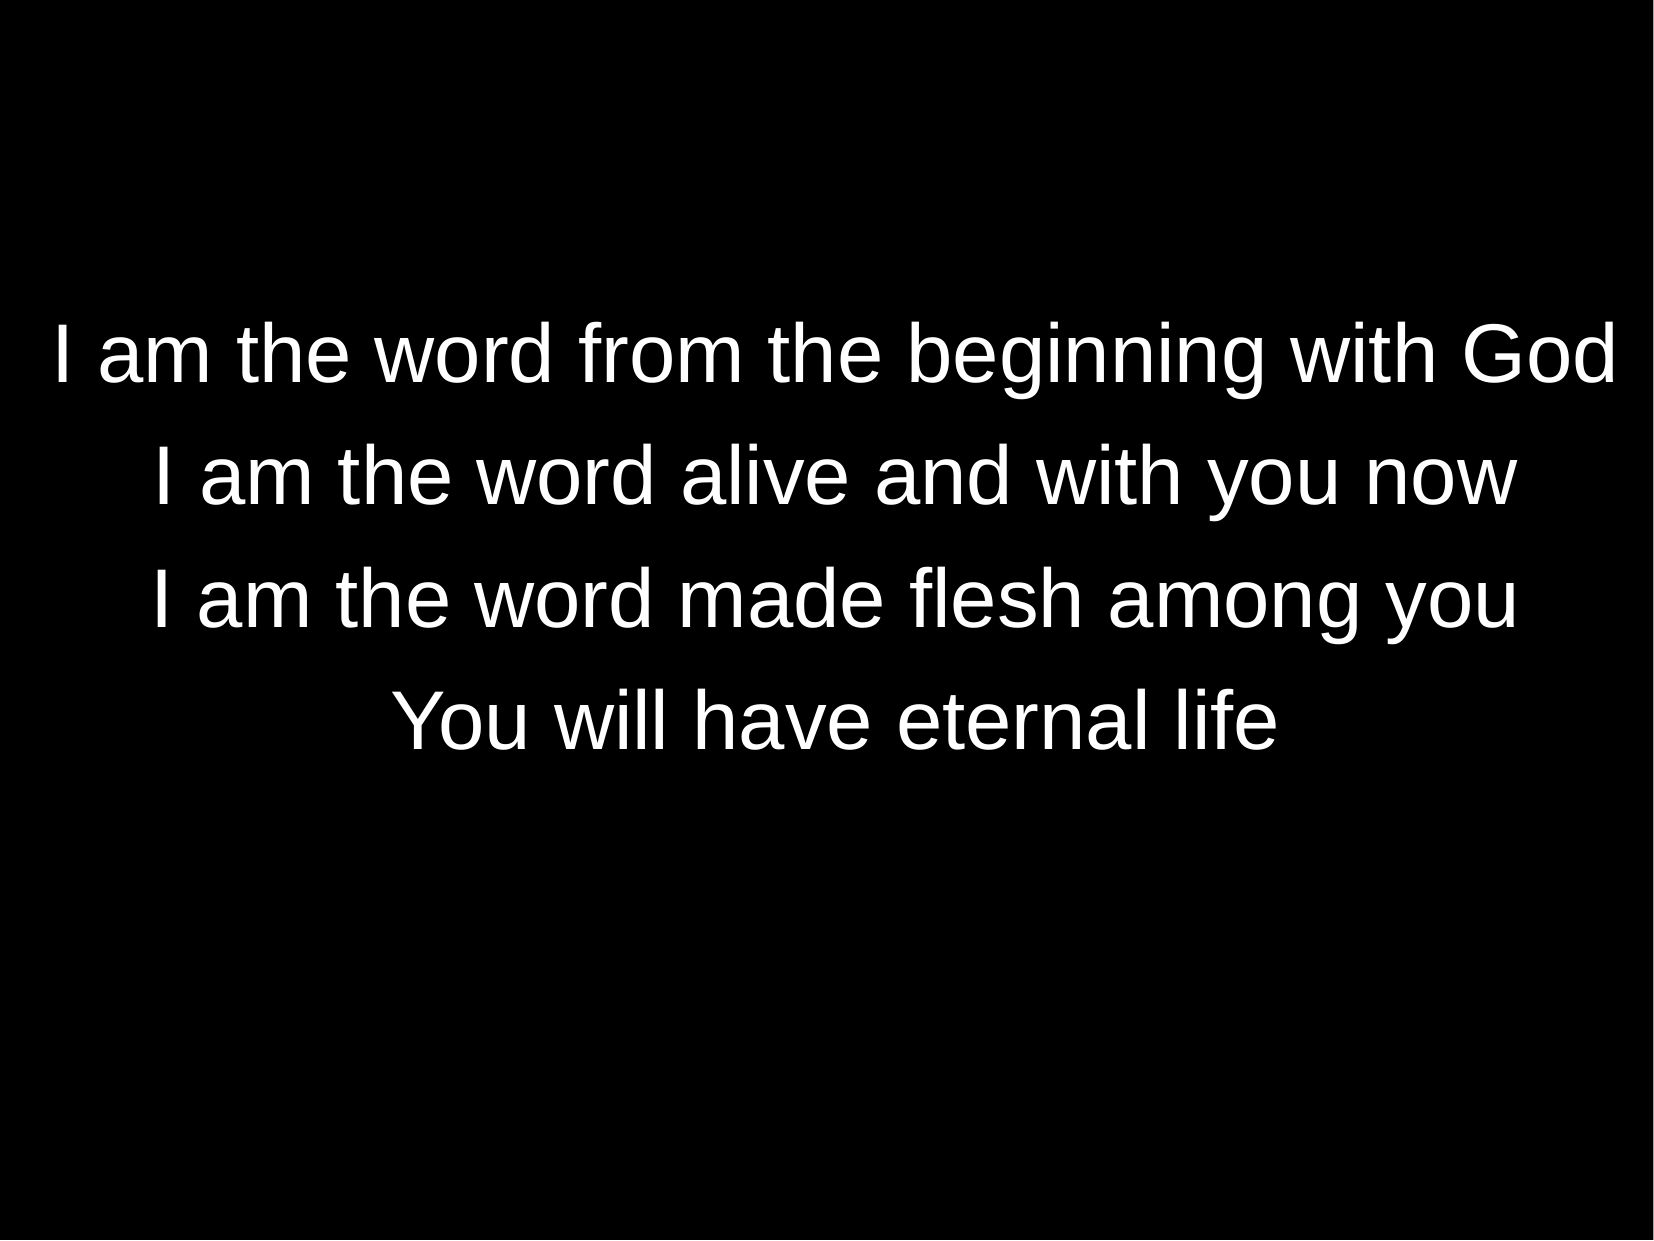

#
I am the word from the beginning with God
I am the word alive and with you now
I am the word made flesh among you
You will have eternal life